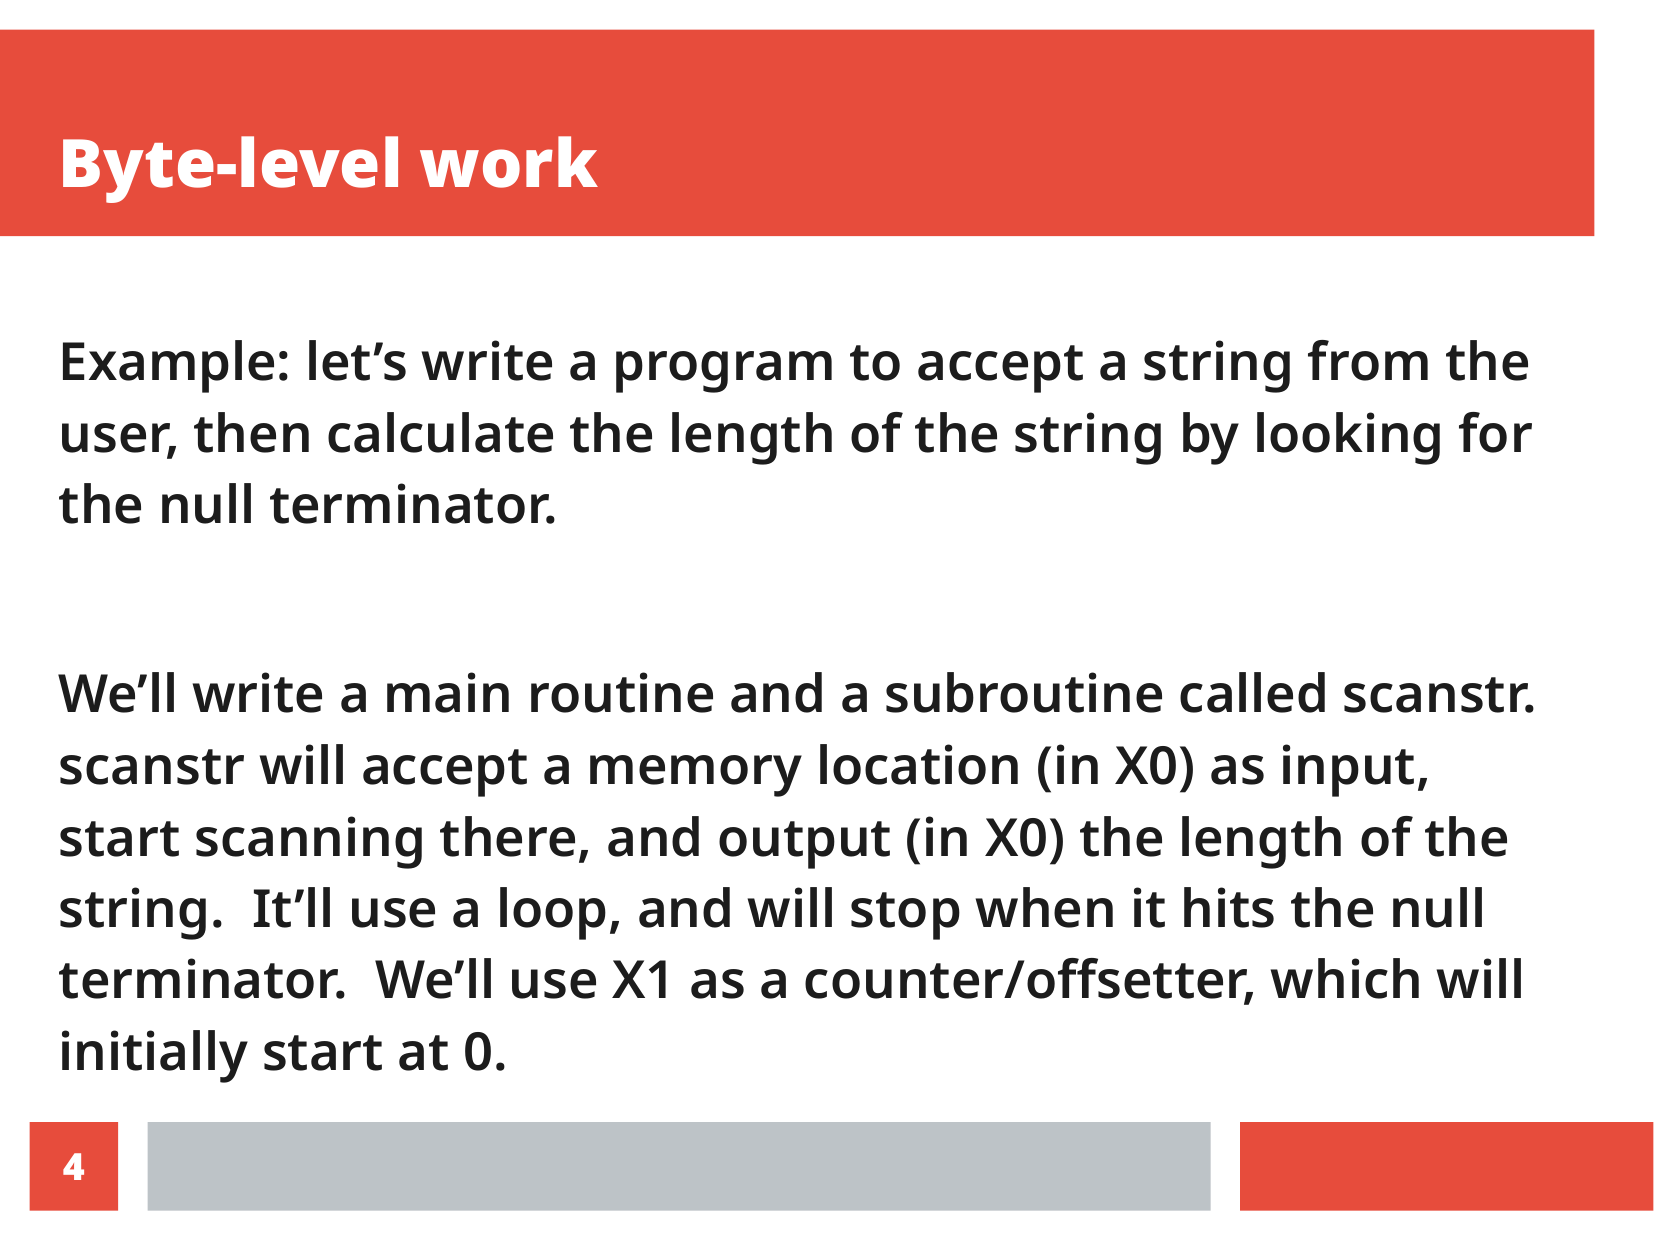

# Byte-level work
Example: let’s write a program to accept a string from the user, then calculate the length of the string by looking for the null terminator.
We’ll write a main routine and a subroutine called scanstr. scanstr will accept a memory location (in X0) as input, start scanning there, and output (in X0) the length of the string. It’ll use a loop, and will stop when it hits the null terminator. We’ll use X1 as a counter/offsetter, which will initially start at 0.
4